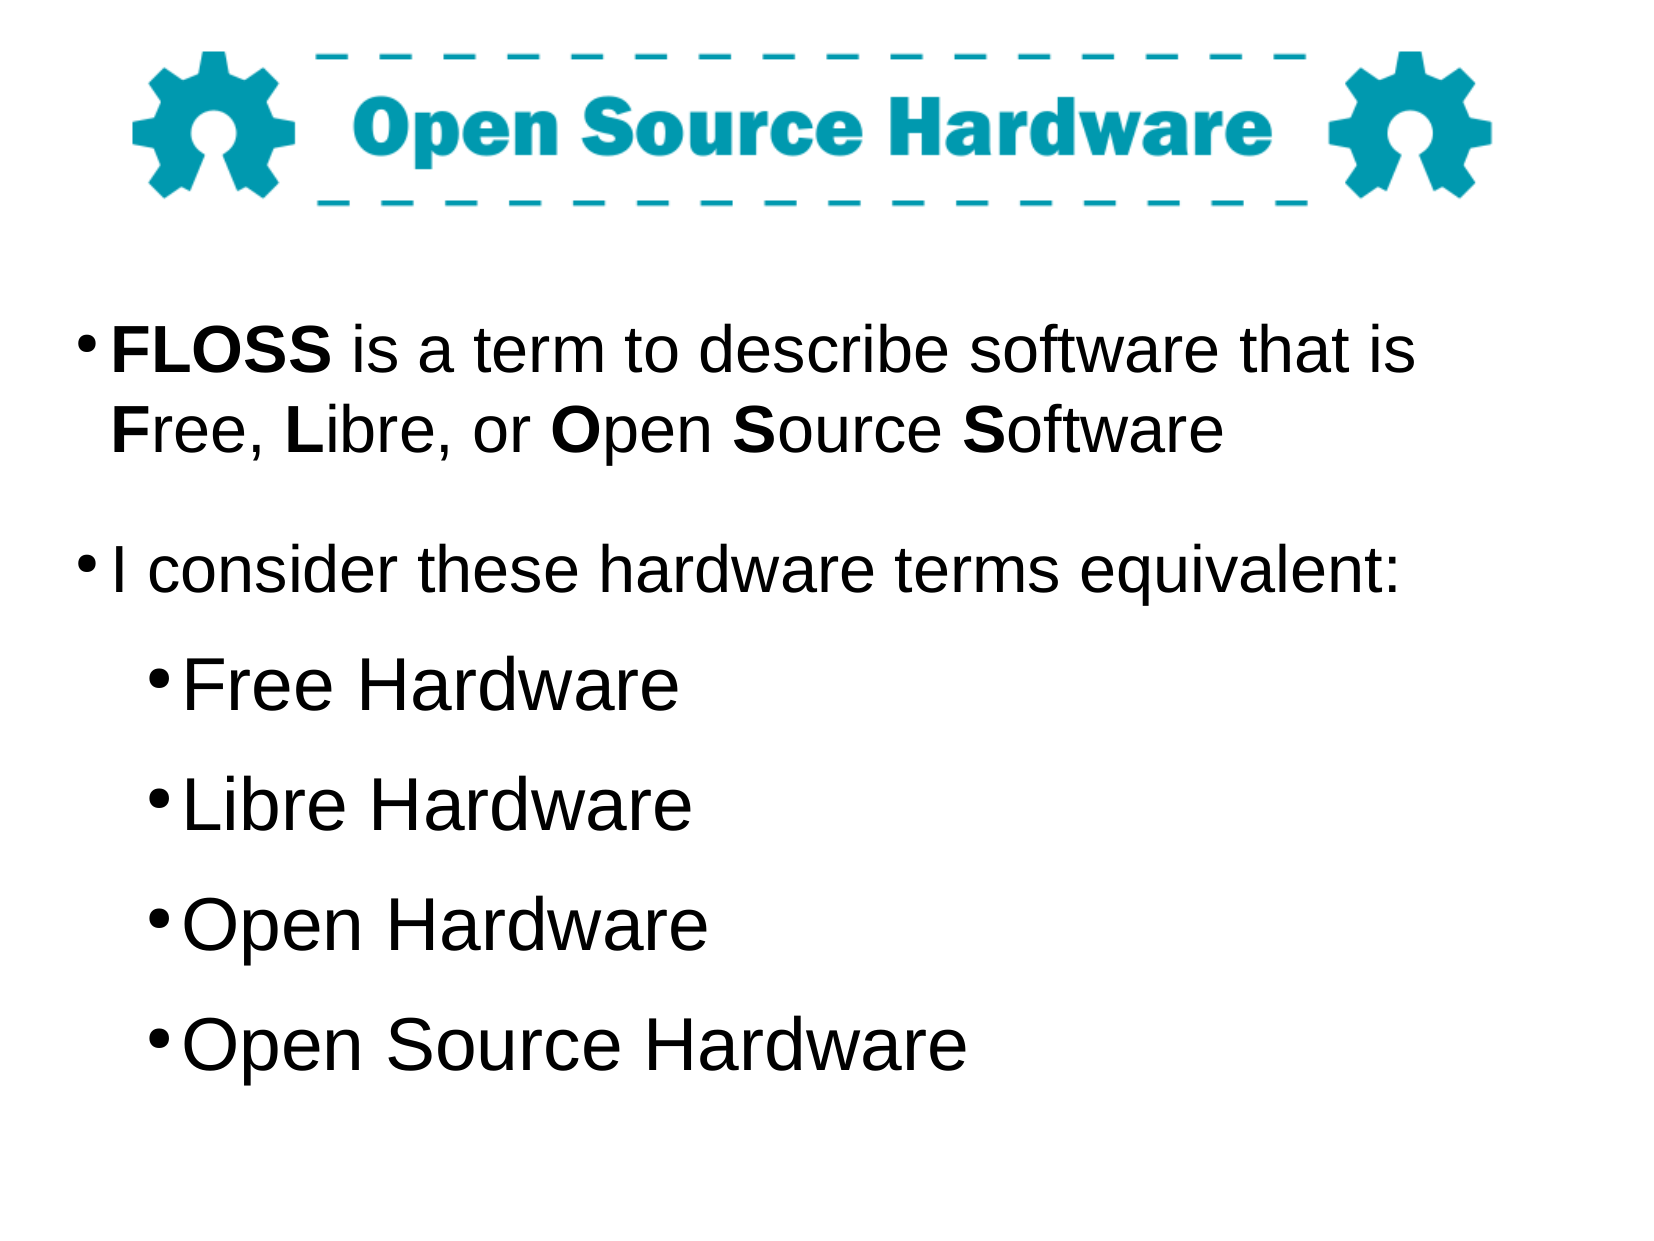

FLOSS is a term to describe software that is Free, Libre, or Open Source Software
I consider these hardware terms equivalent:
Free Hardware
Libre Hardware
Open Hardware
Open Source Hardware